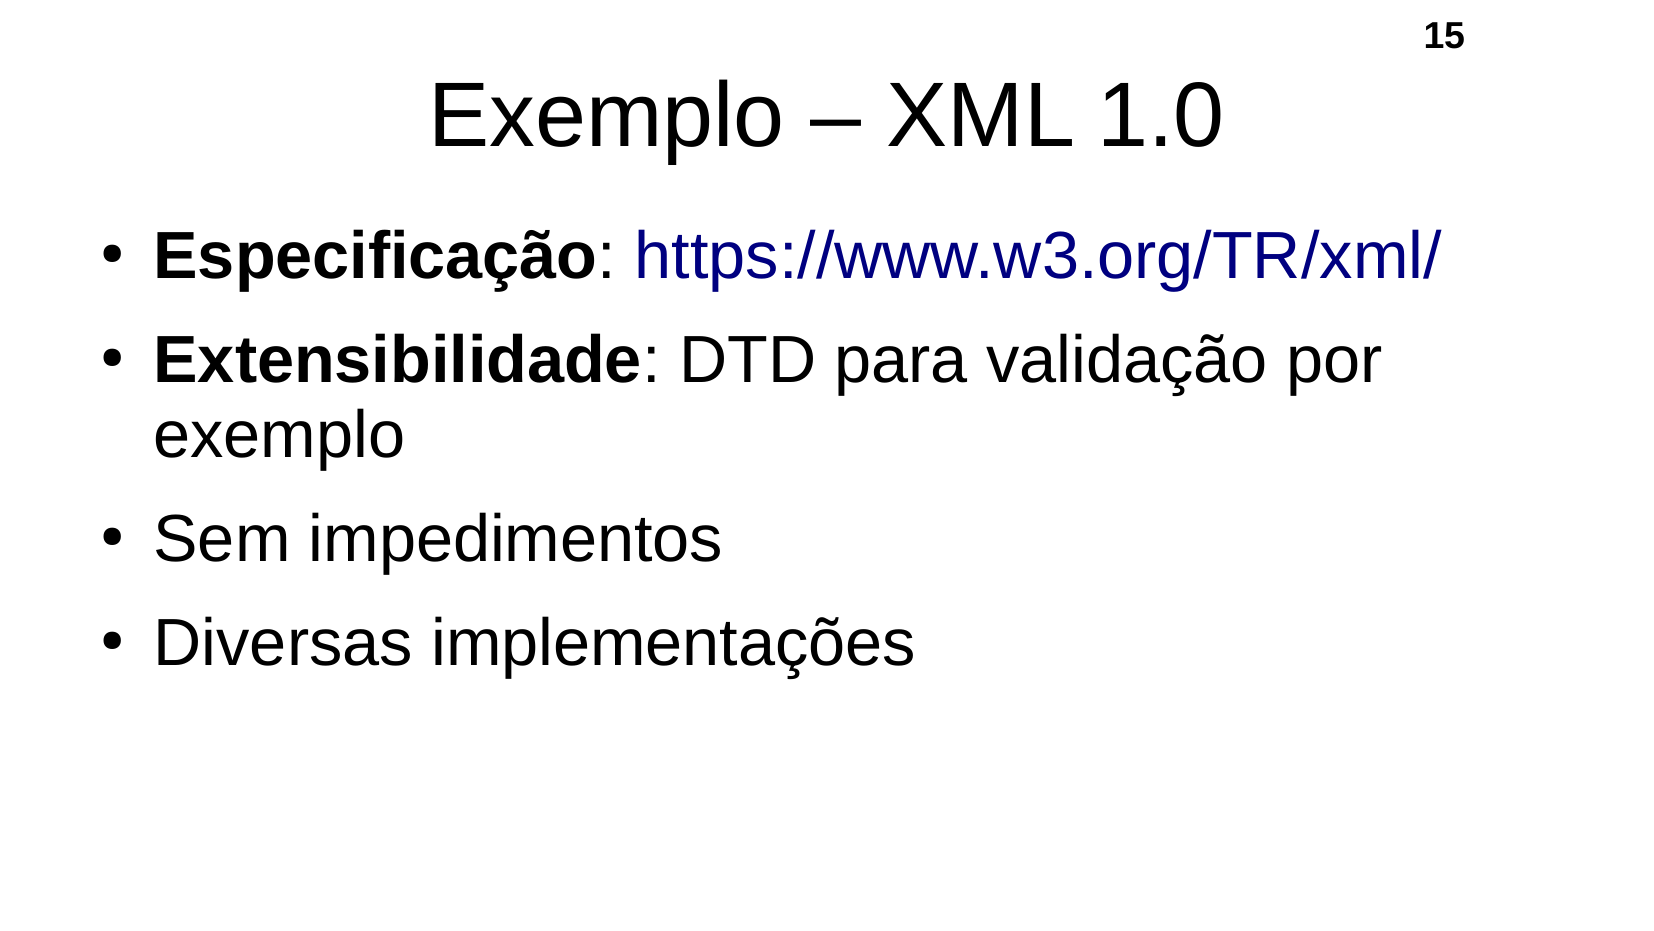

# Exemplo – XML 1.0
Especificação: https://www.w3.org/TR/xml/
Extensibilidade: DTD para validação por exemplo
Sem impedimentos
Diversas implementações